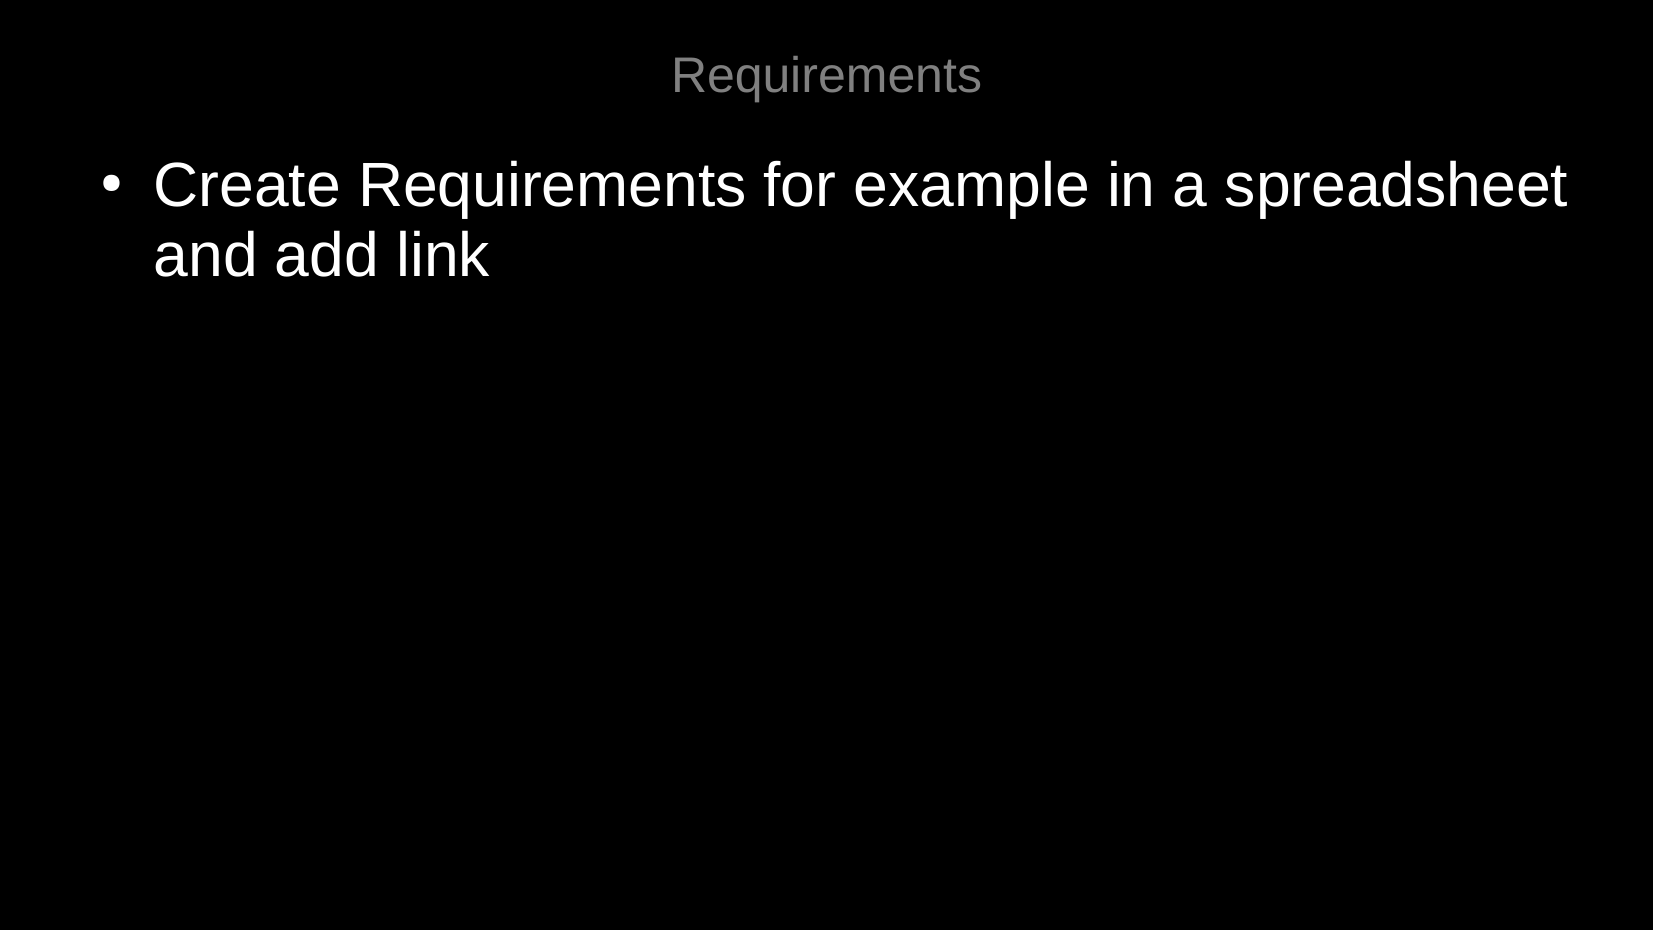

# Requirements
Create Requirements for example in a spreadsheet and add link